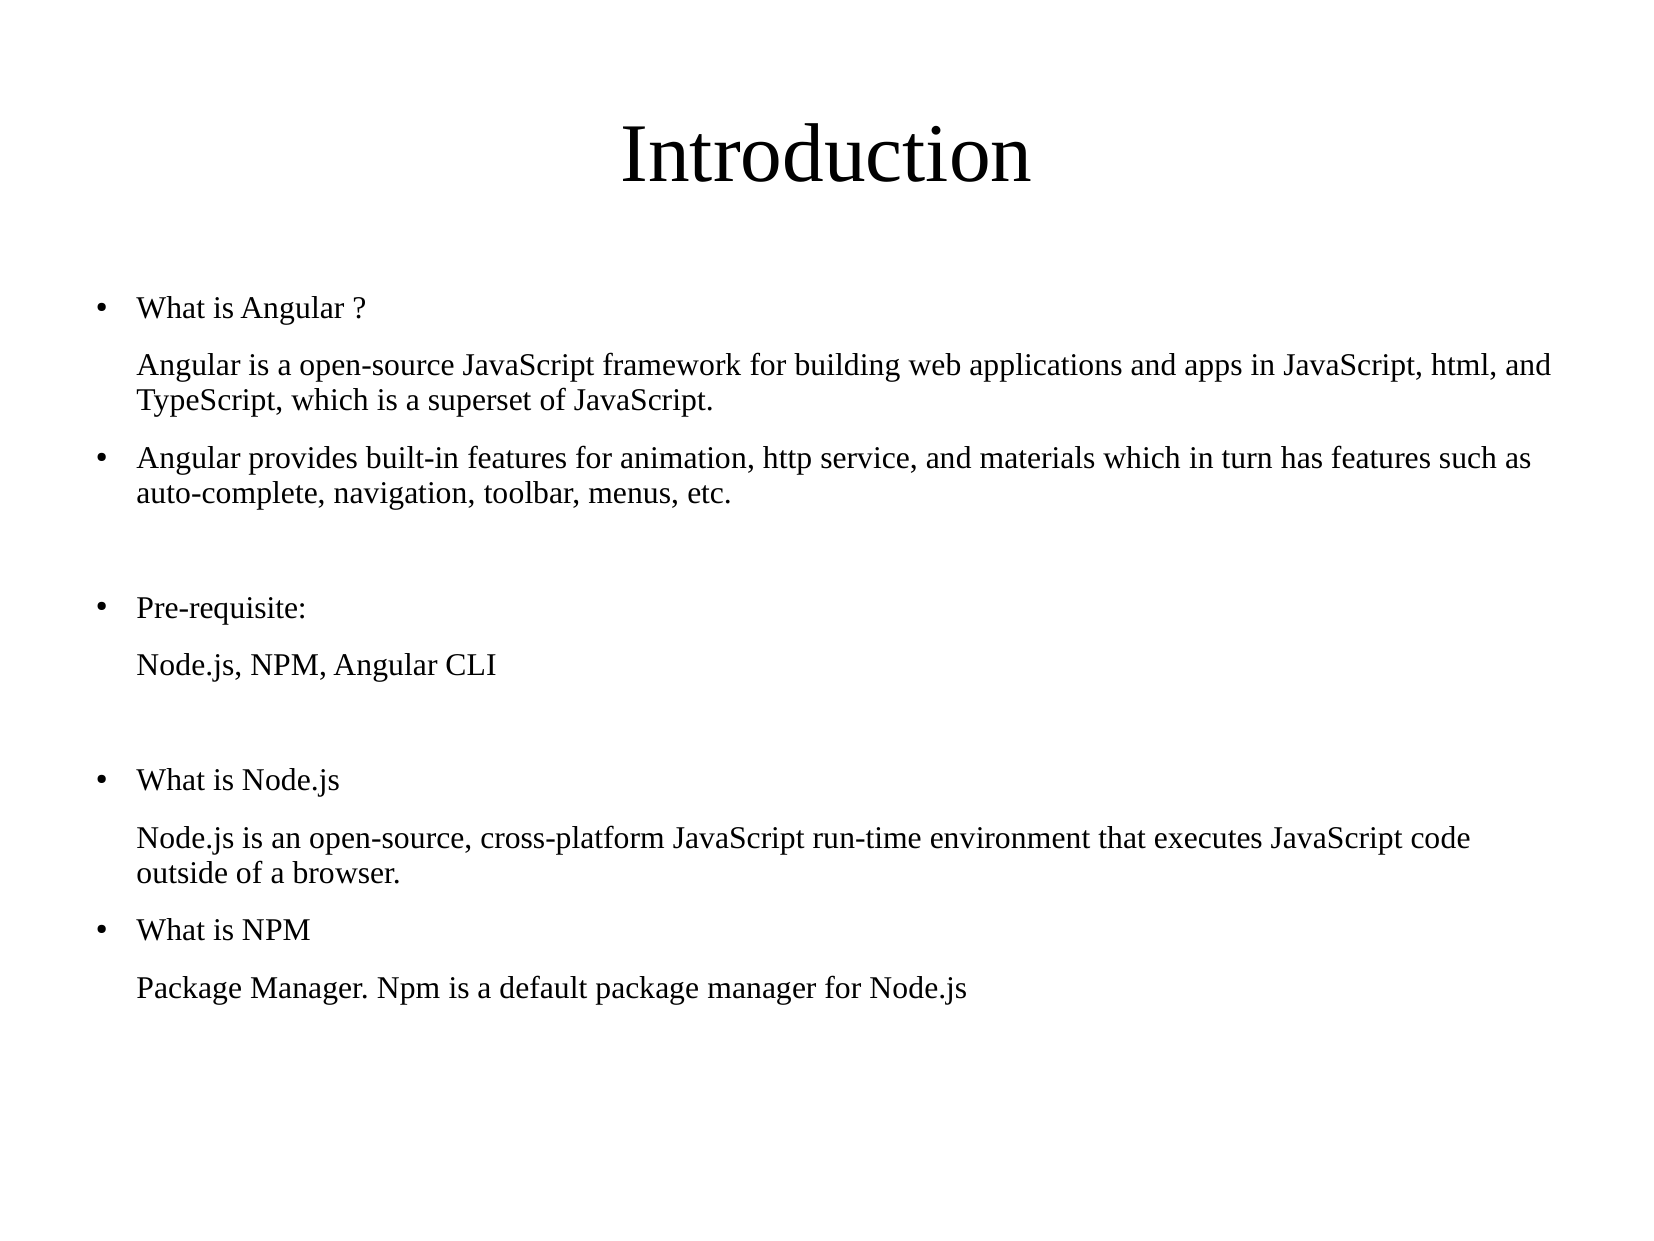

# Introduction
What is Angular ?
Angular is a open-source JavaScript framework for building web applications and apps in JavaScript, html, and TypeScript, which is a superset of JavaScript.
Angular provides built-in features for animation, http service, and materials which in turn has features such as auto-complete, navigation, toolbar, menus, etc.
Pre-requisite:
Node.js, NPM, Angular CLI
What is Node.js
Node.js is an open-source, cross-platform JavaScript run-time environment that executes JavaScript code outside of a browser.
What is NPM
Package Manager. Npm is a default package manager for Node.js